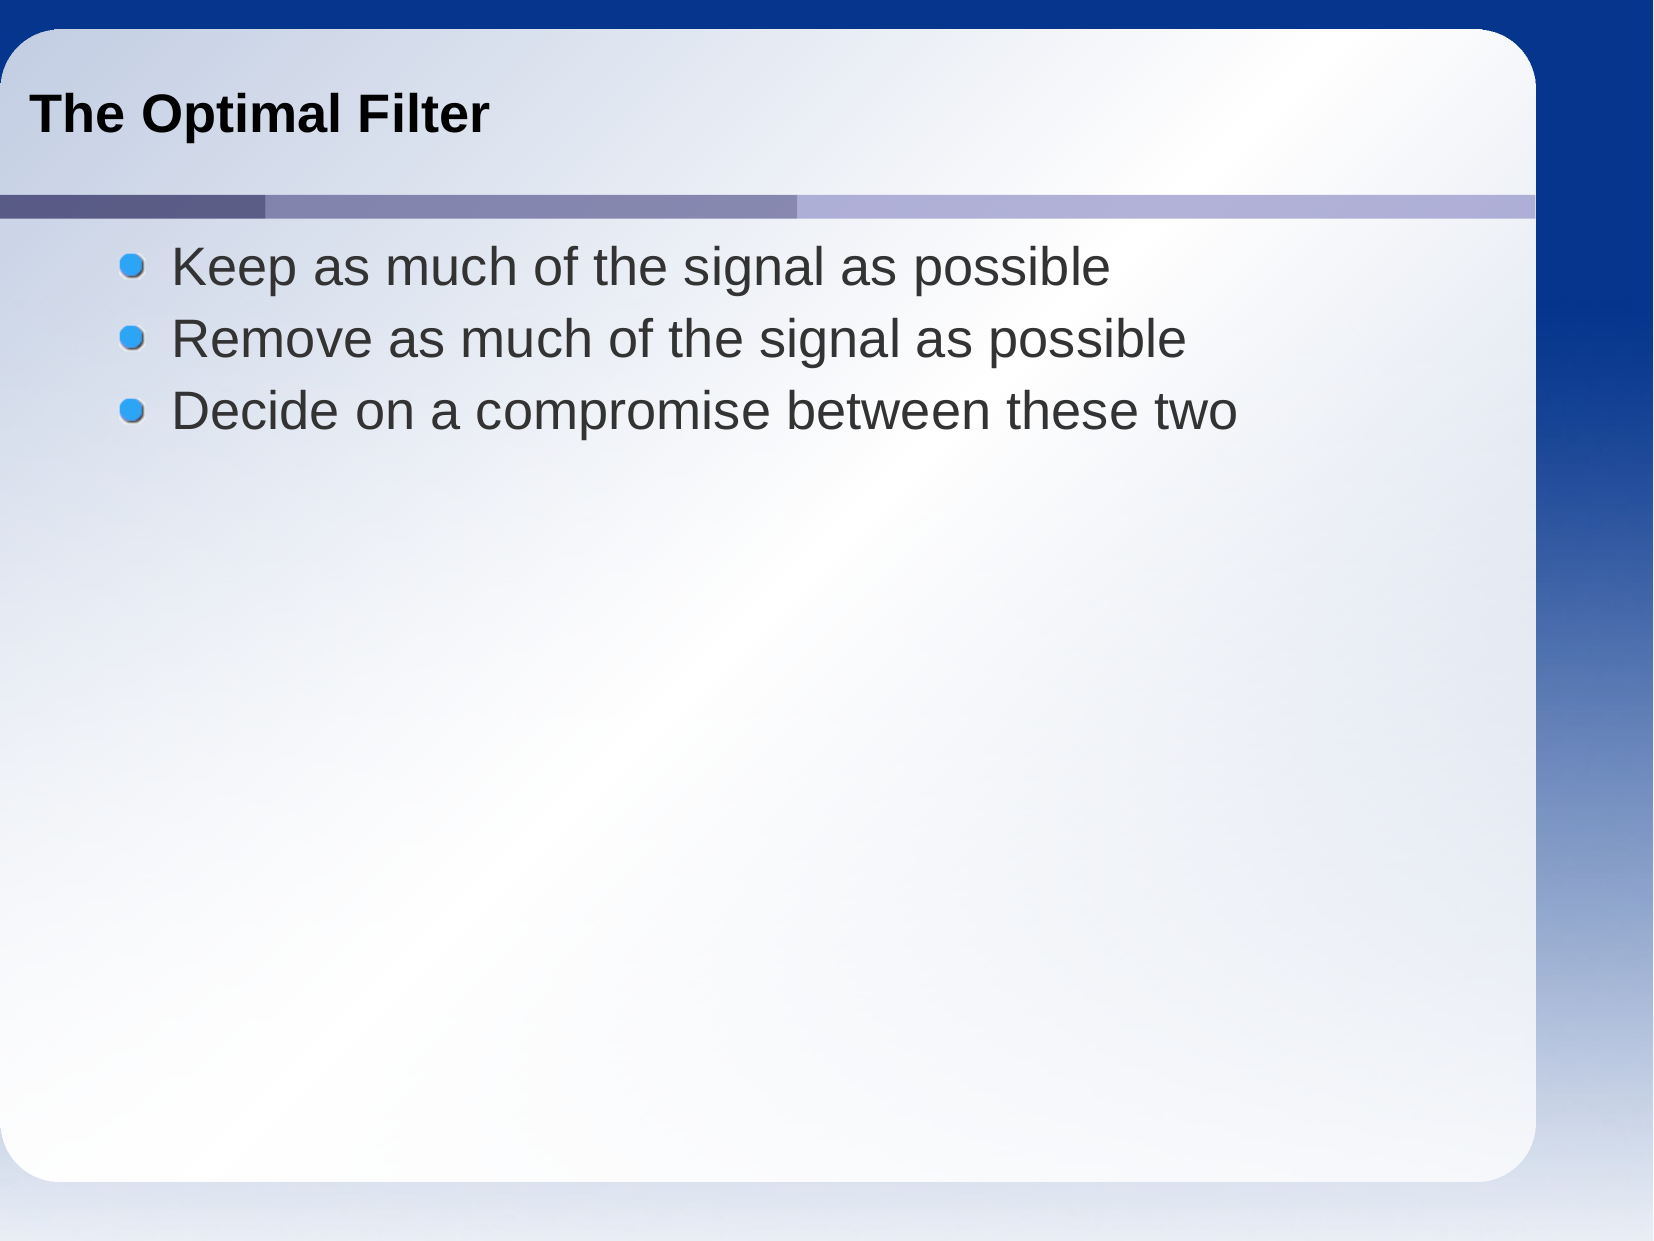

# The Optimal Filter
Keep as much of the signal as possible
Remove as much of the signal as possible
Decide on a compromise between these two